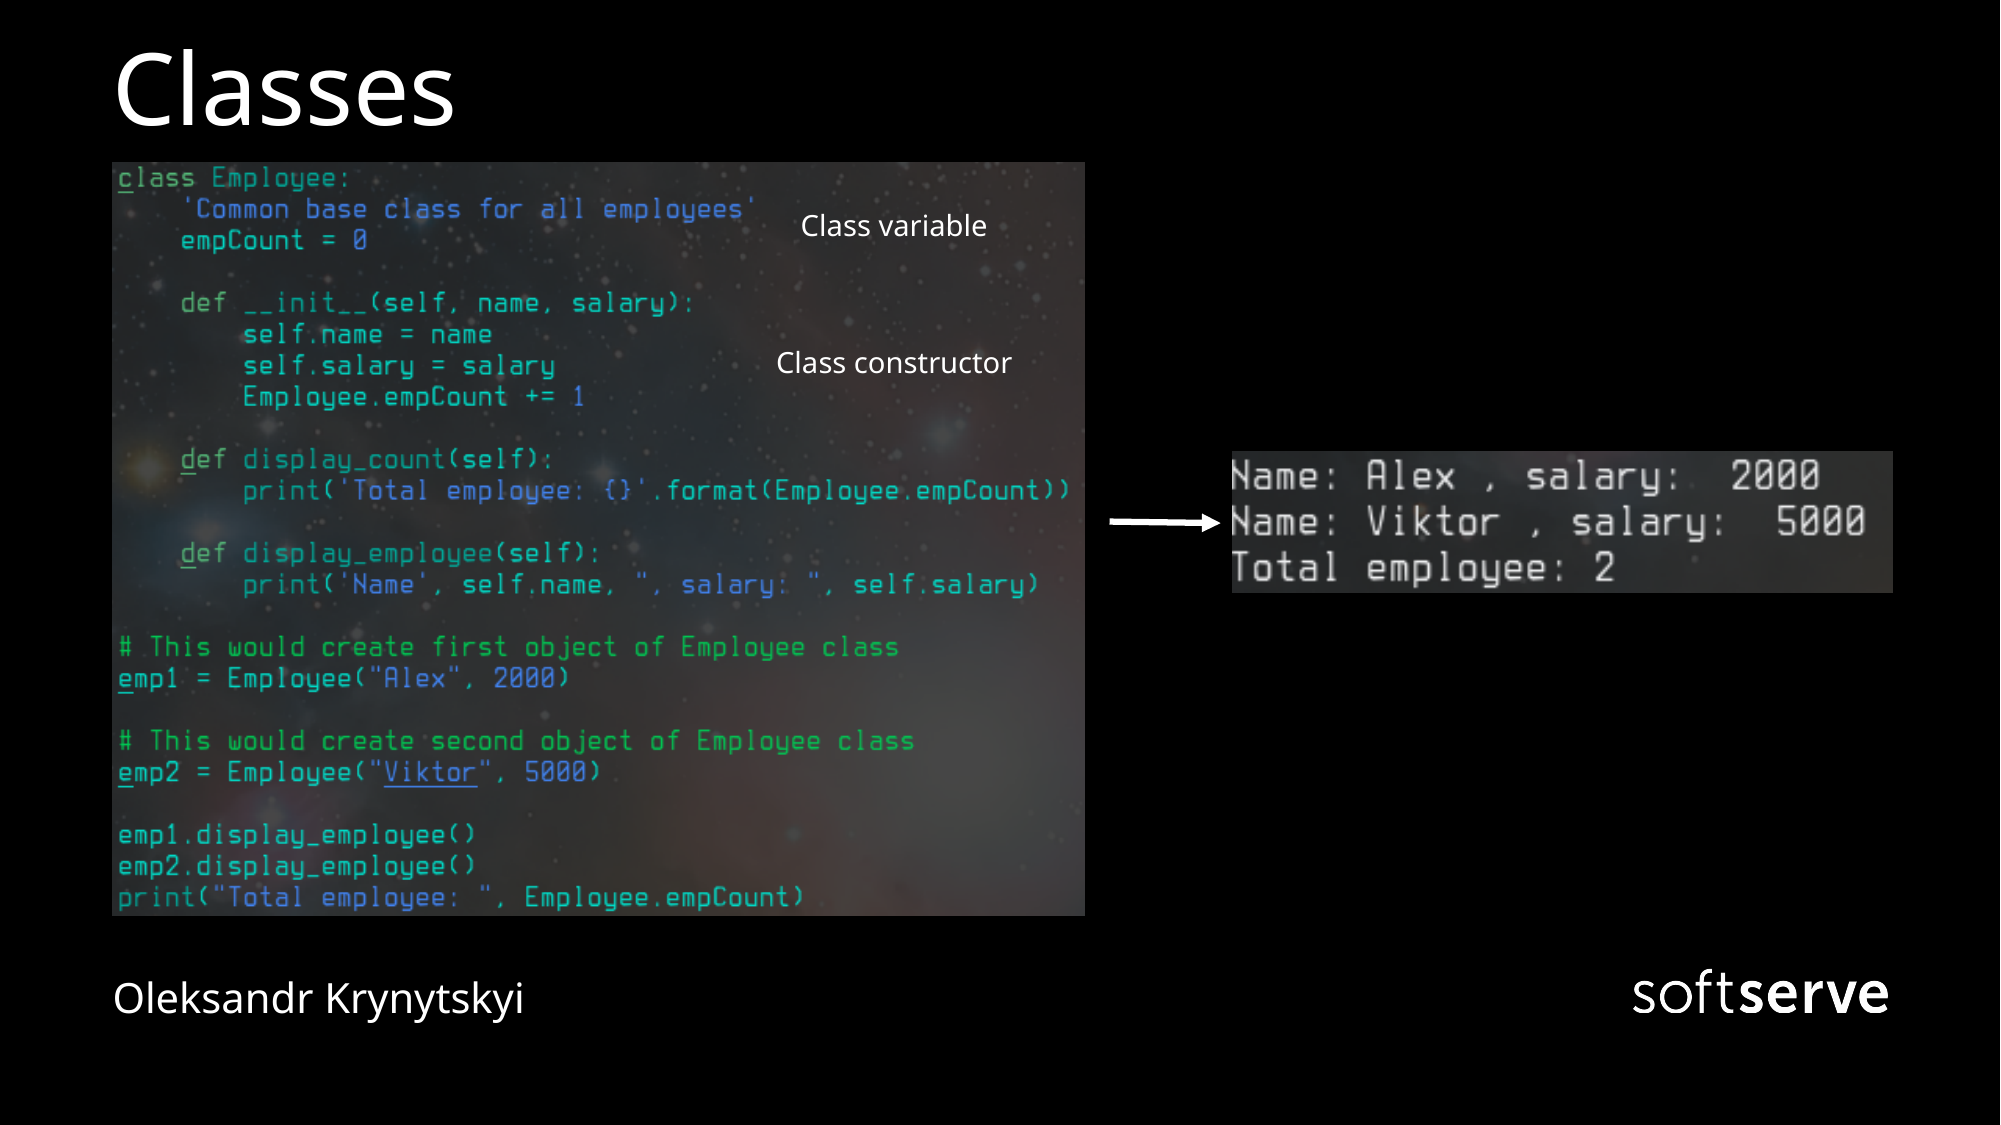

# Classes
Class variable
Class constructor
Oleksandr Krynytskyi